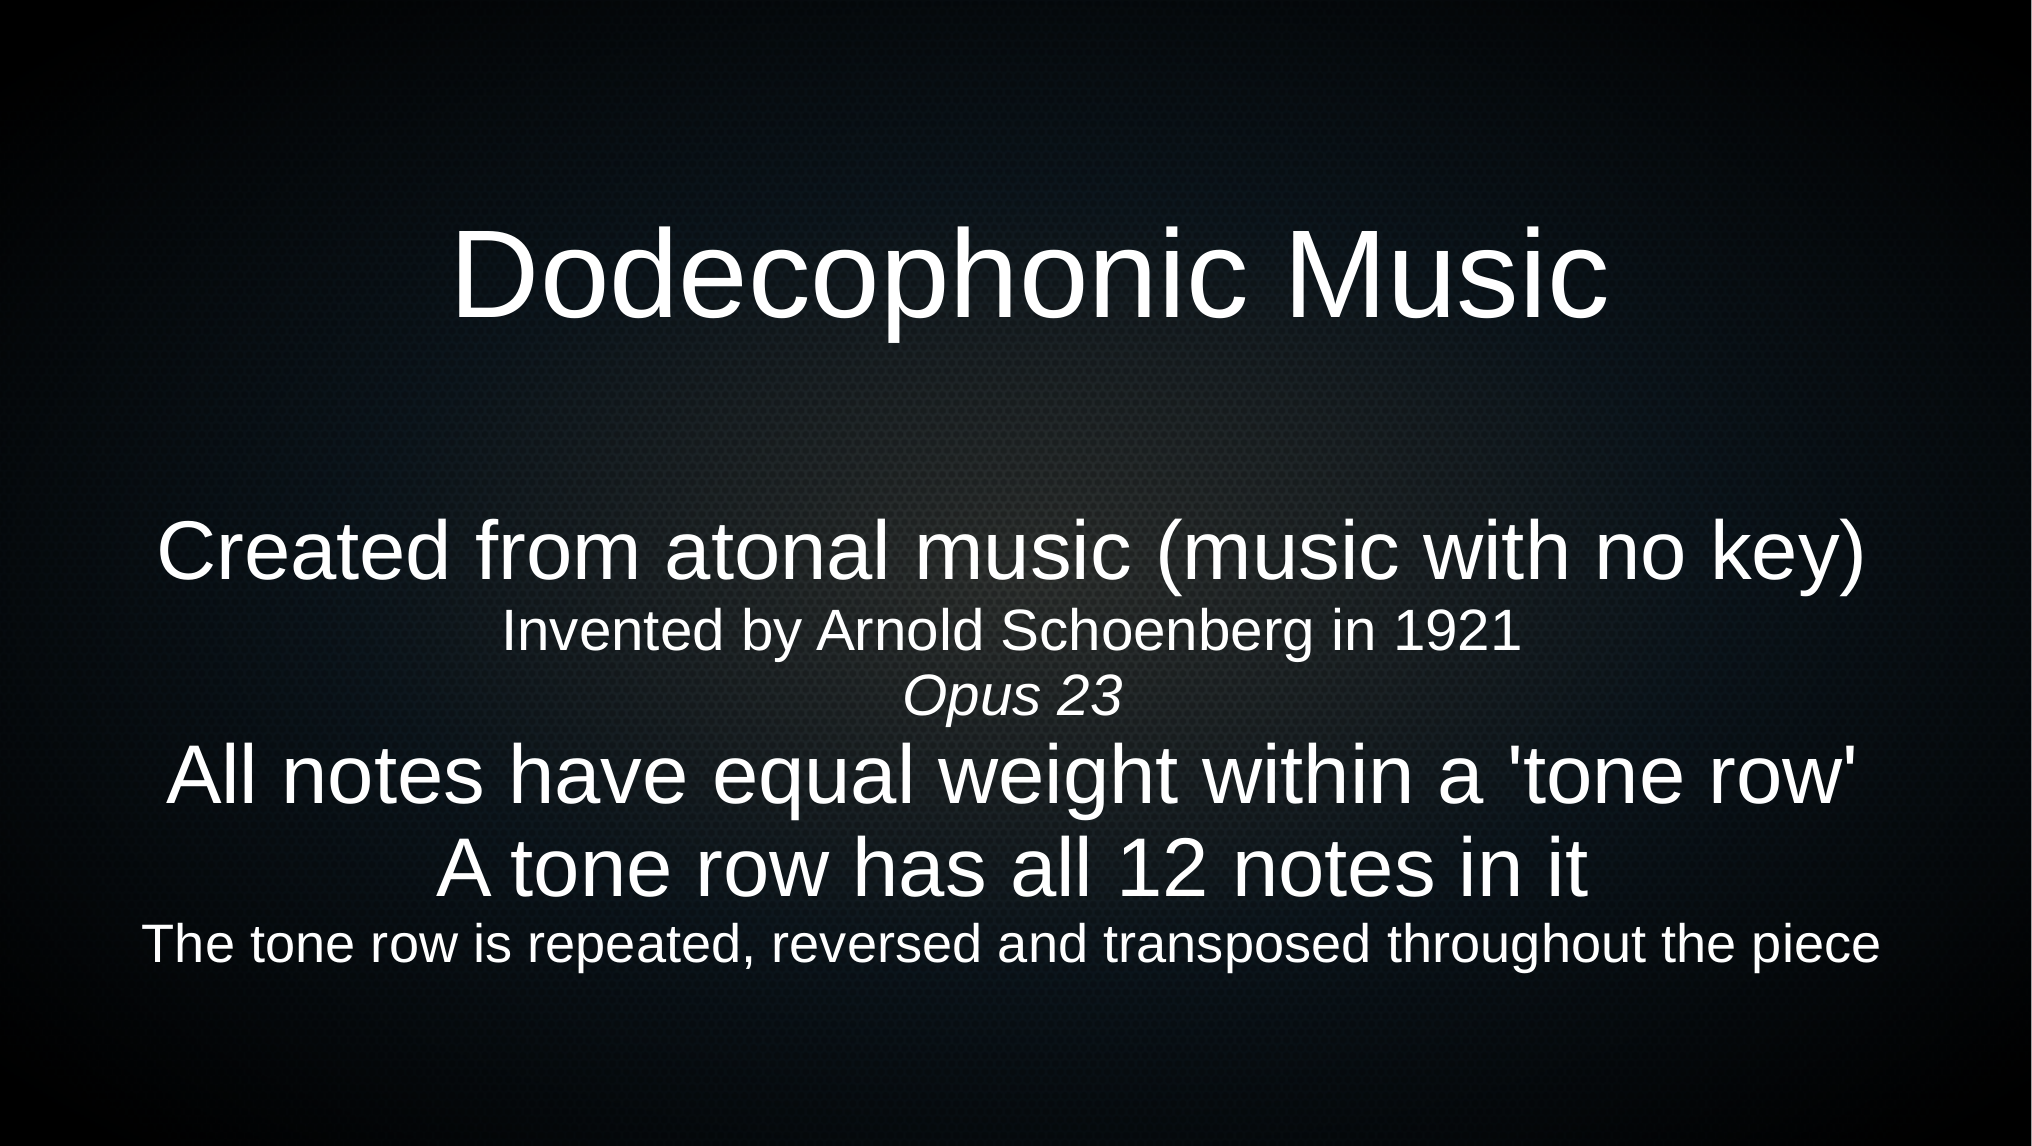

# Dodecophonic Music
Created from atonal music (music with no key)
Invented by Arnold Schoenberg in 1921
Opus 23
All notes have equal weight within a 'tone row'
A tone row has all 12 notes in it
The tone row is repeated, reversed and transposed throughout the piece